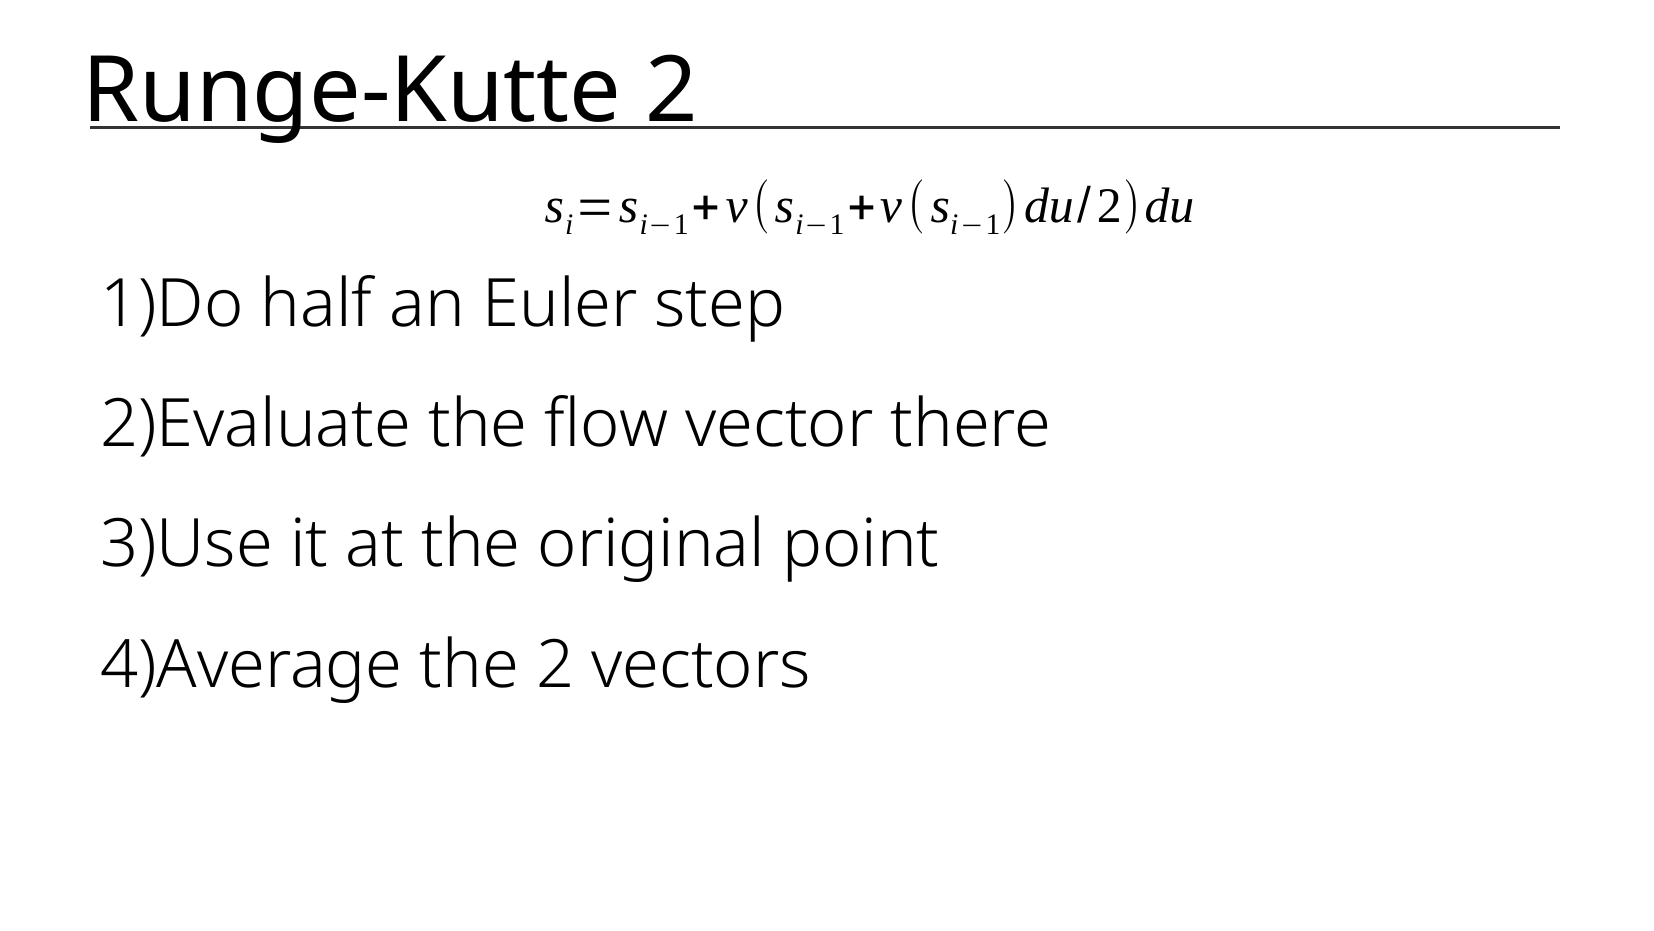

# Runge-Kutte 2
Do half an Euler step
Evaluate the flow vector there
Use it at the original point
Average the 2 vectors